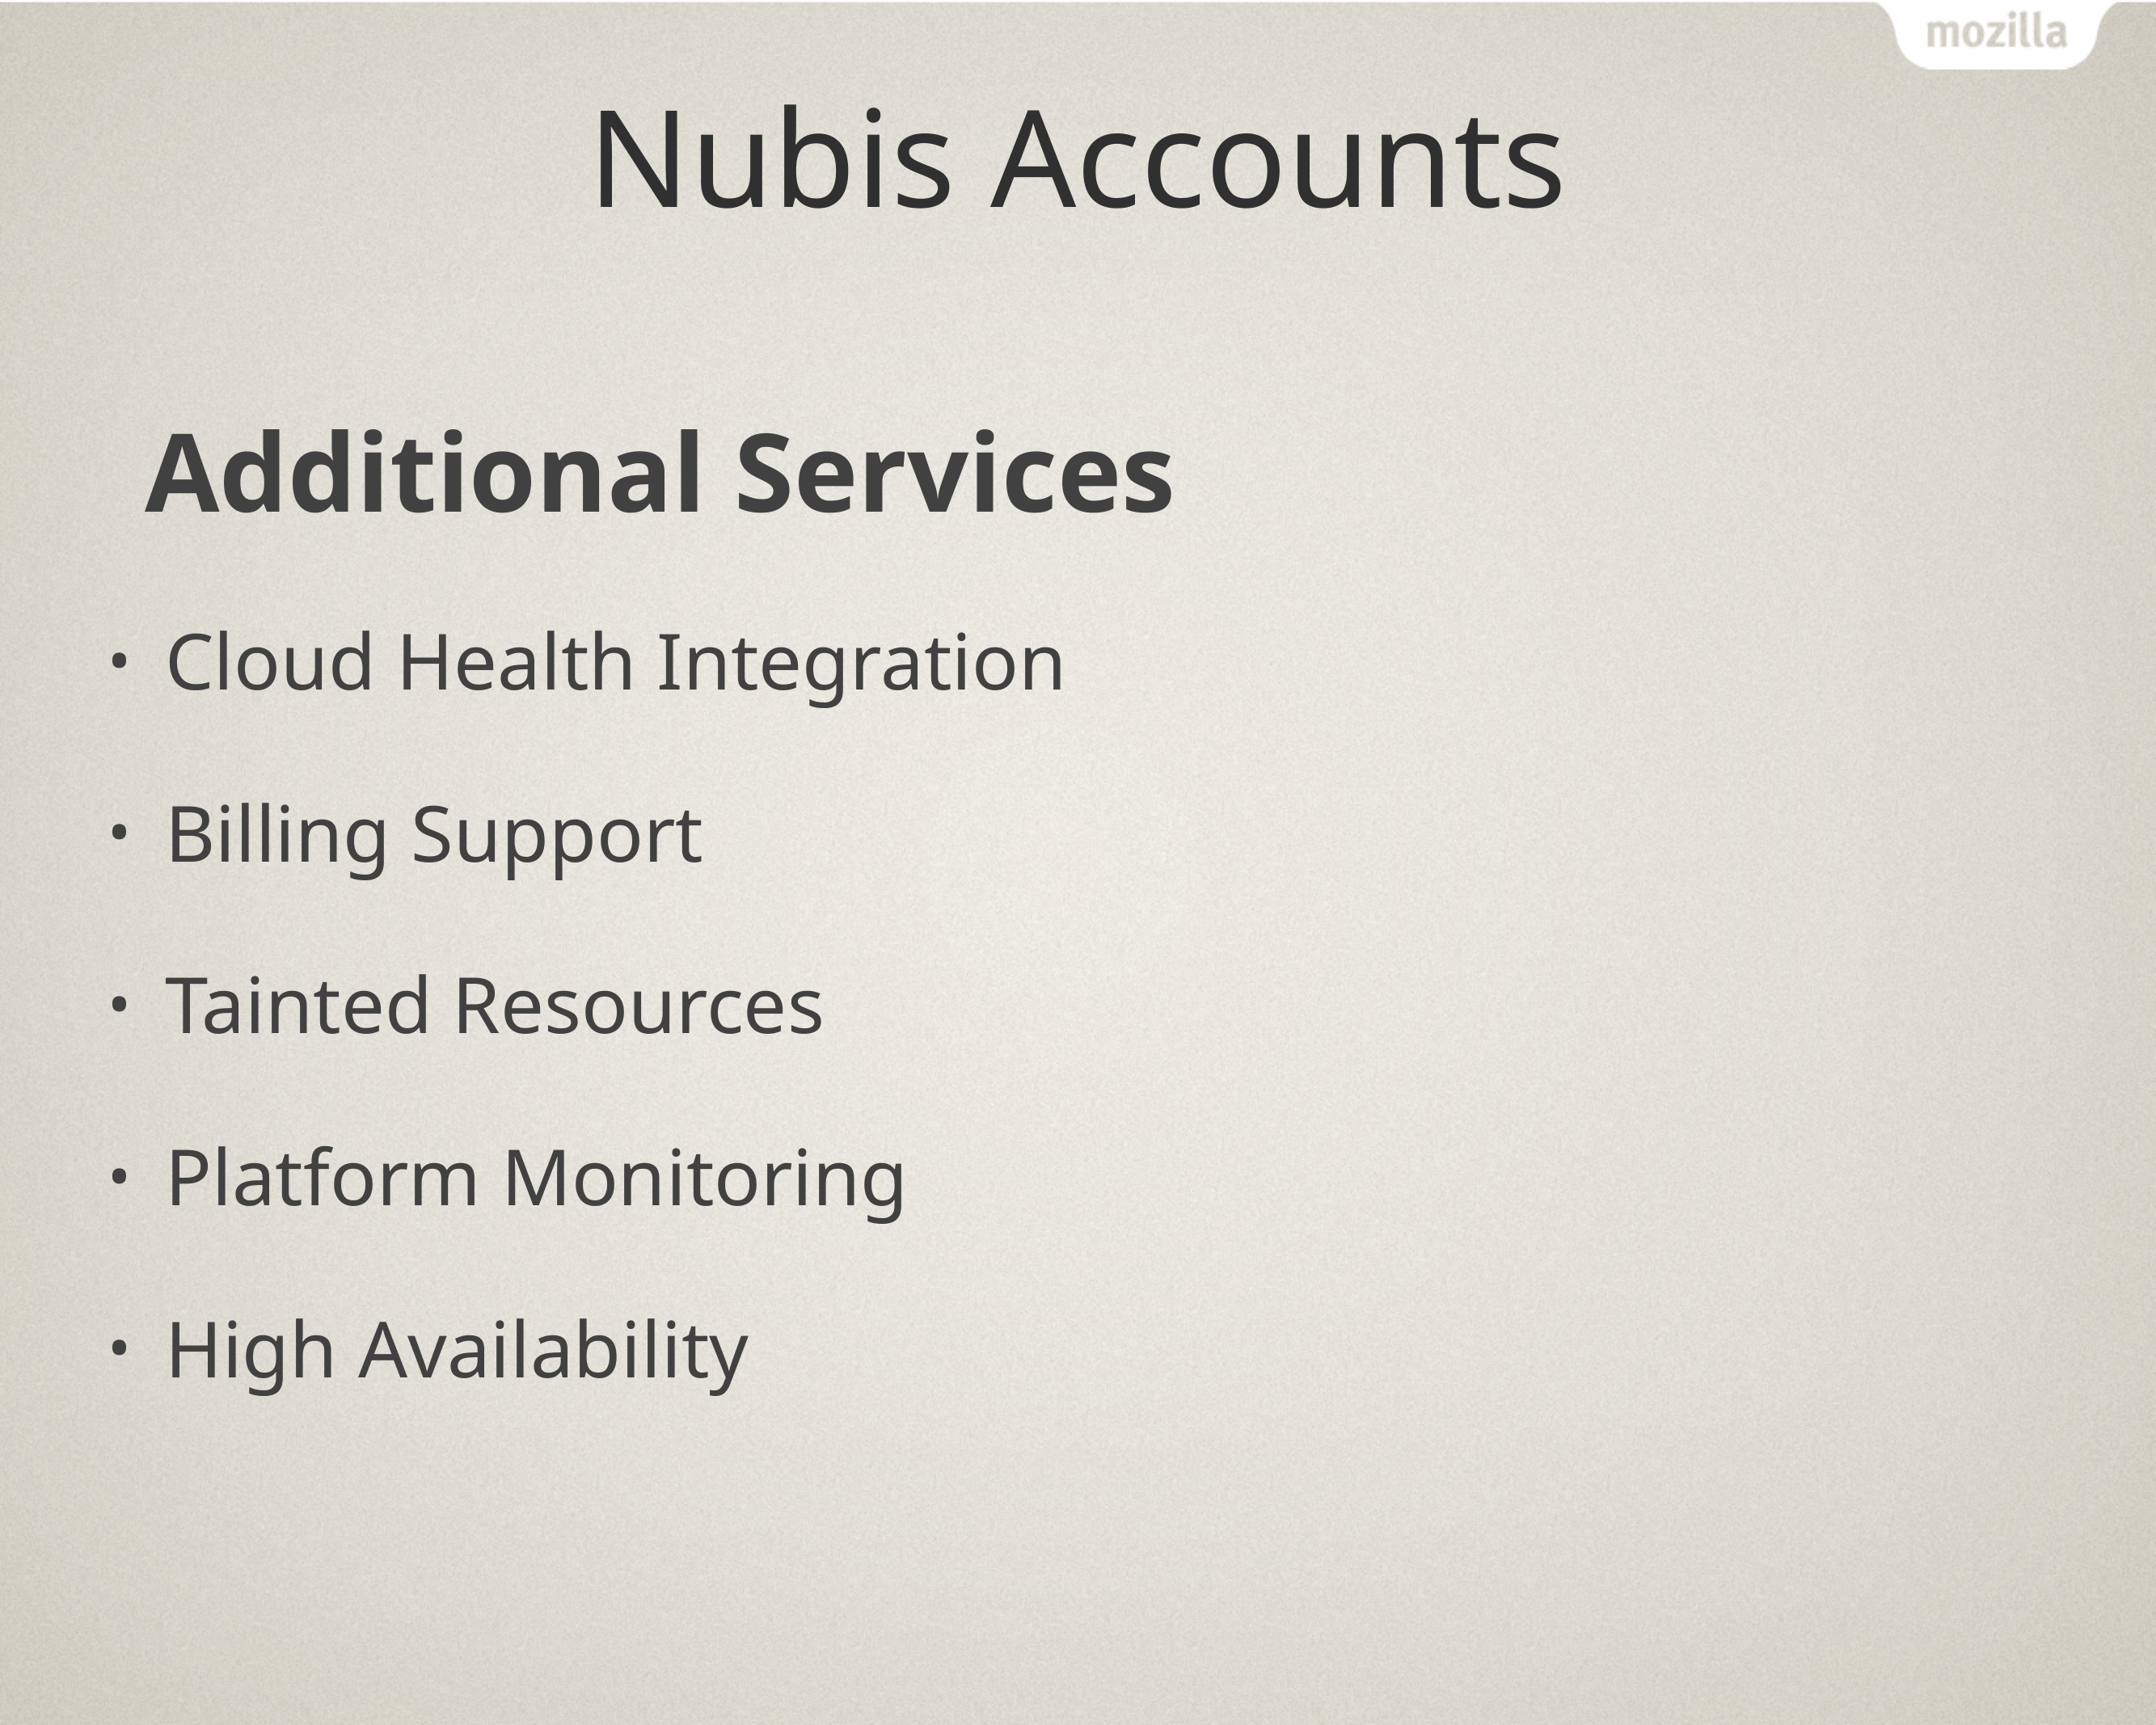

# Nubis Accounts
Additional Services
 Cloud Health Integration
 Billing Support
 Tainted Resources
 Platform Monitoring
 High Availability